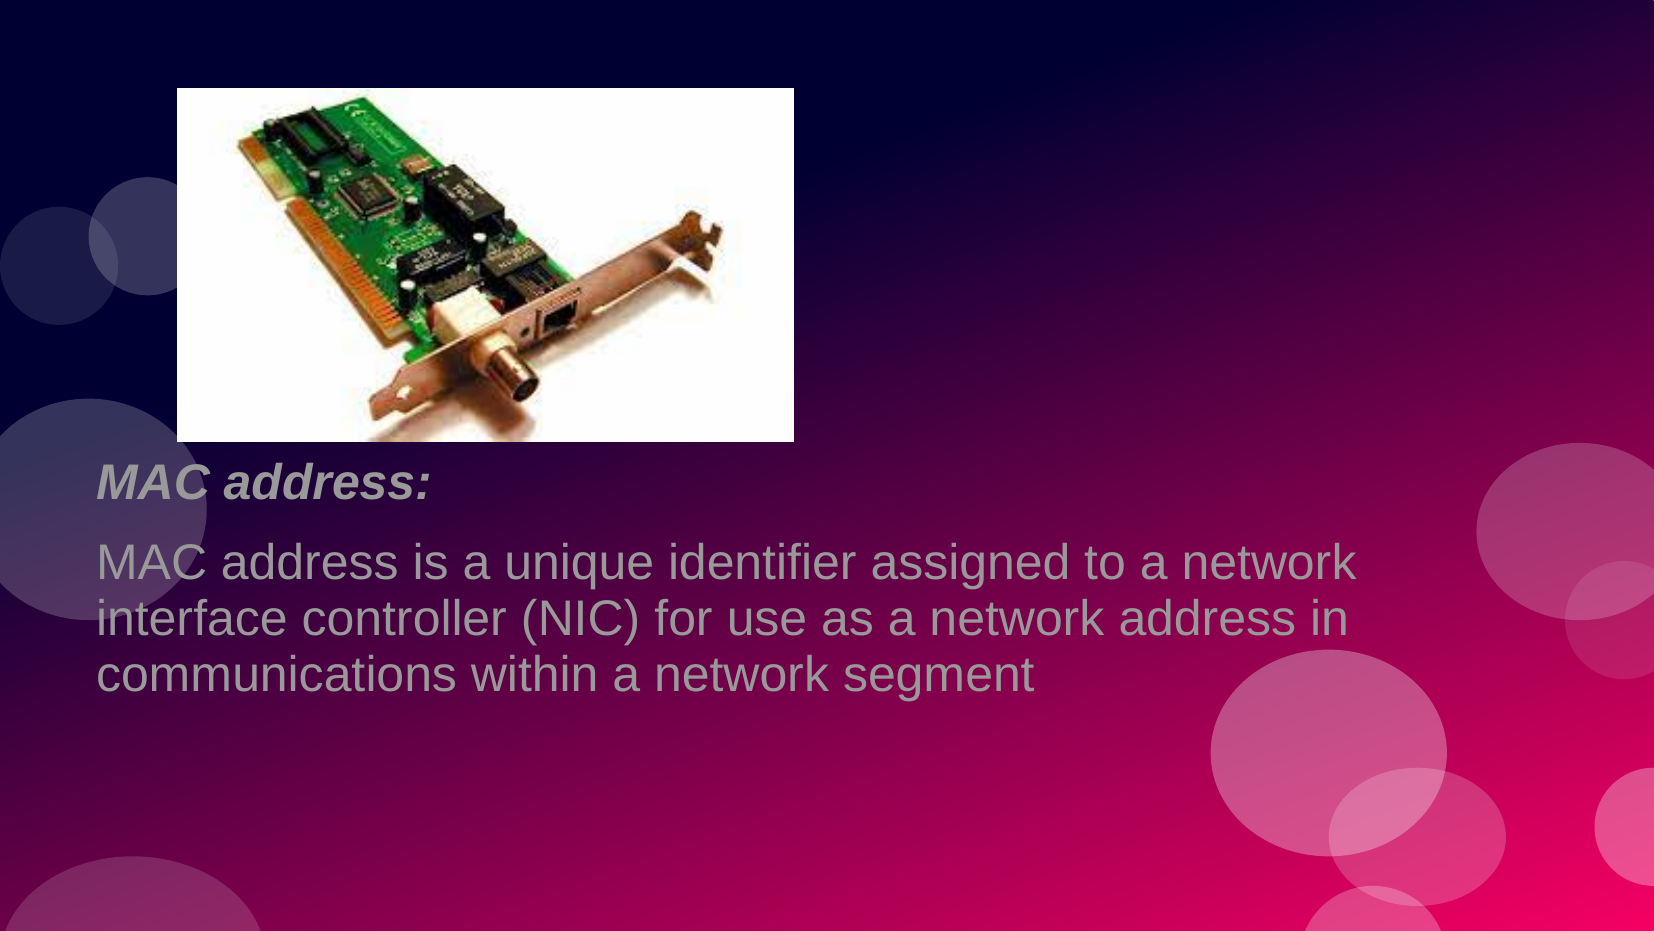

MAC address:
MAC address is a unique identifier assigned to a network interface controller (NIC) for use as a network address in communications within a network segment